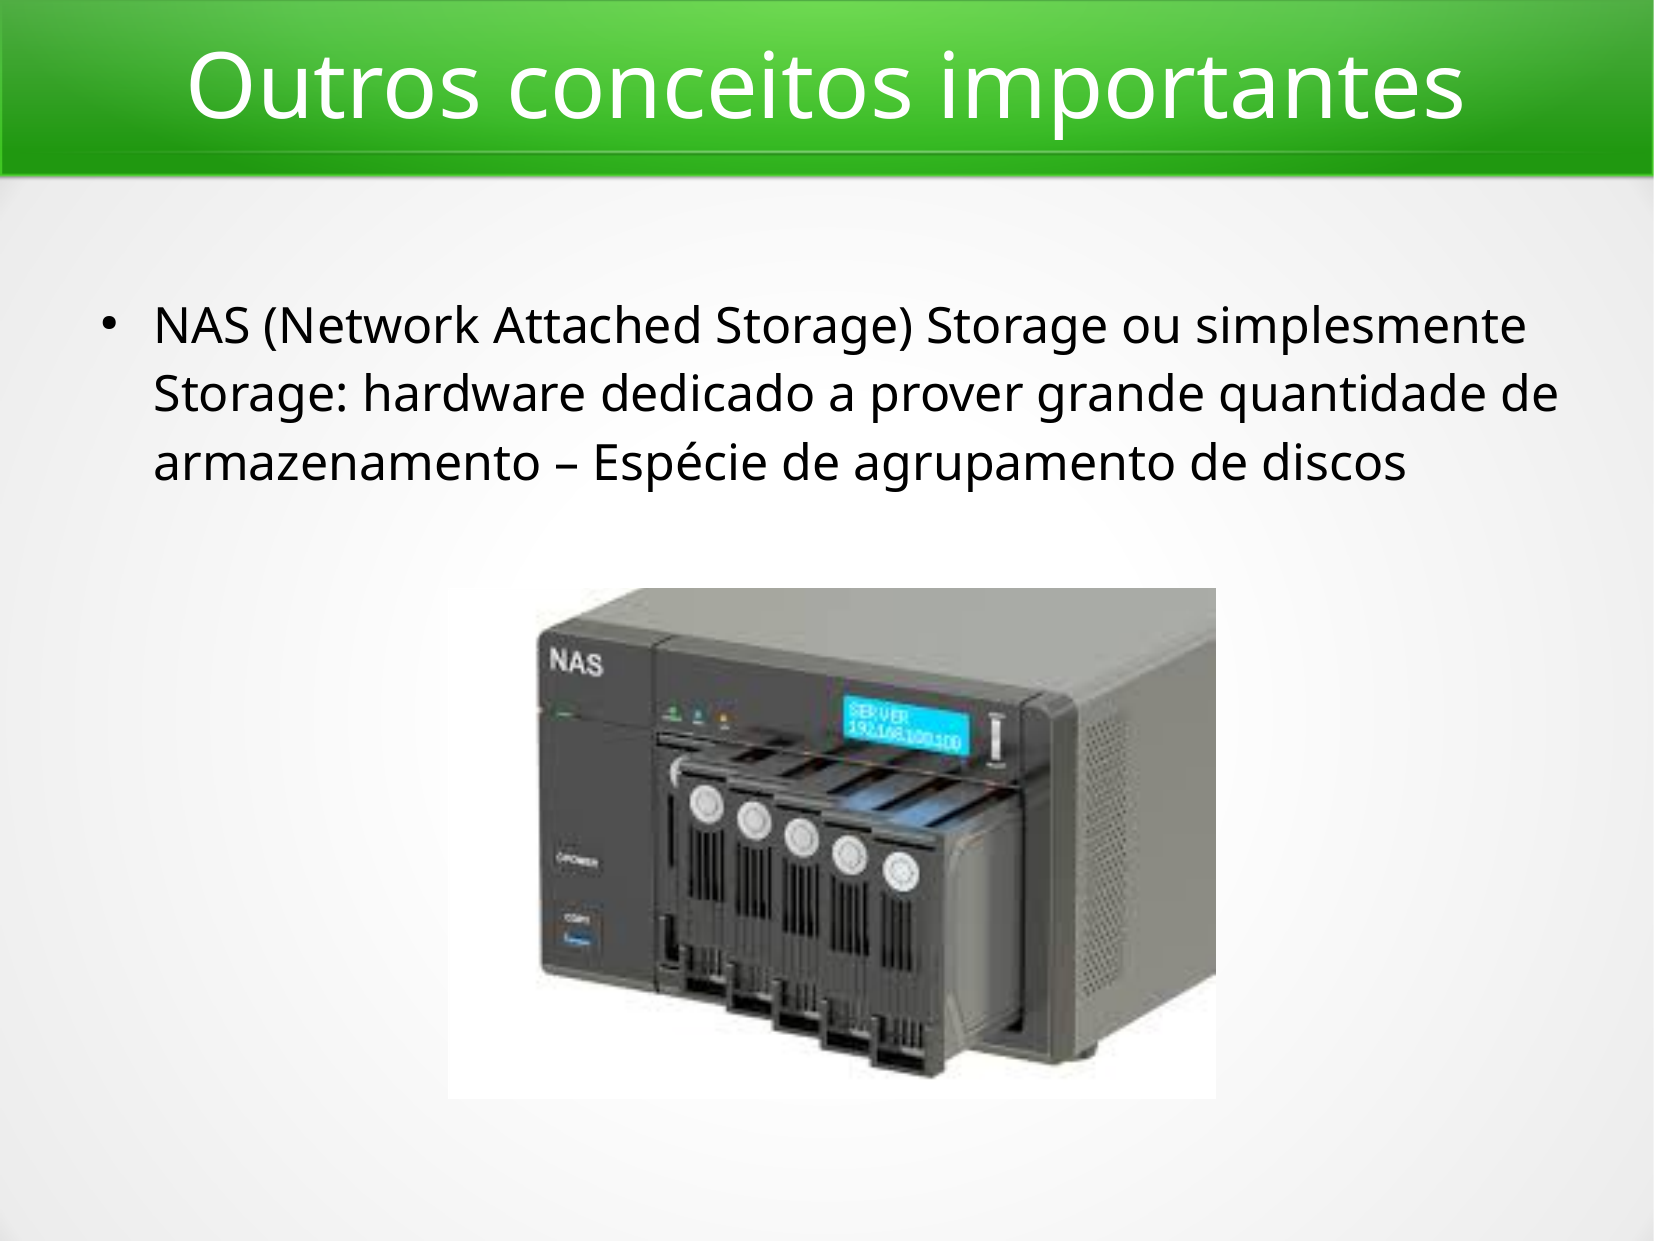

# Outros conceitos importantes
NAS (Network Attached Storage) Storage ou simplesmente Storage: hardware dedicado a prover grande quantidade de armazenamento – Espécie de agrupamento de discos